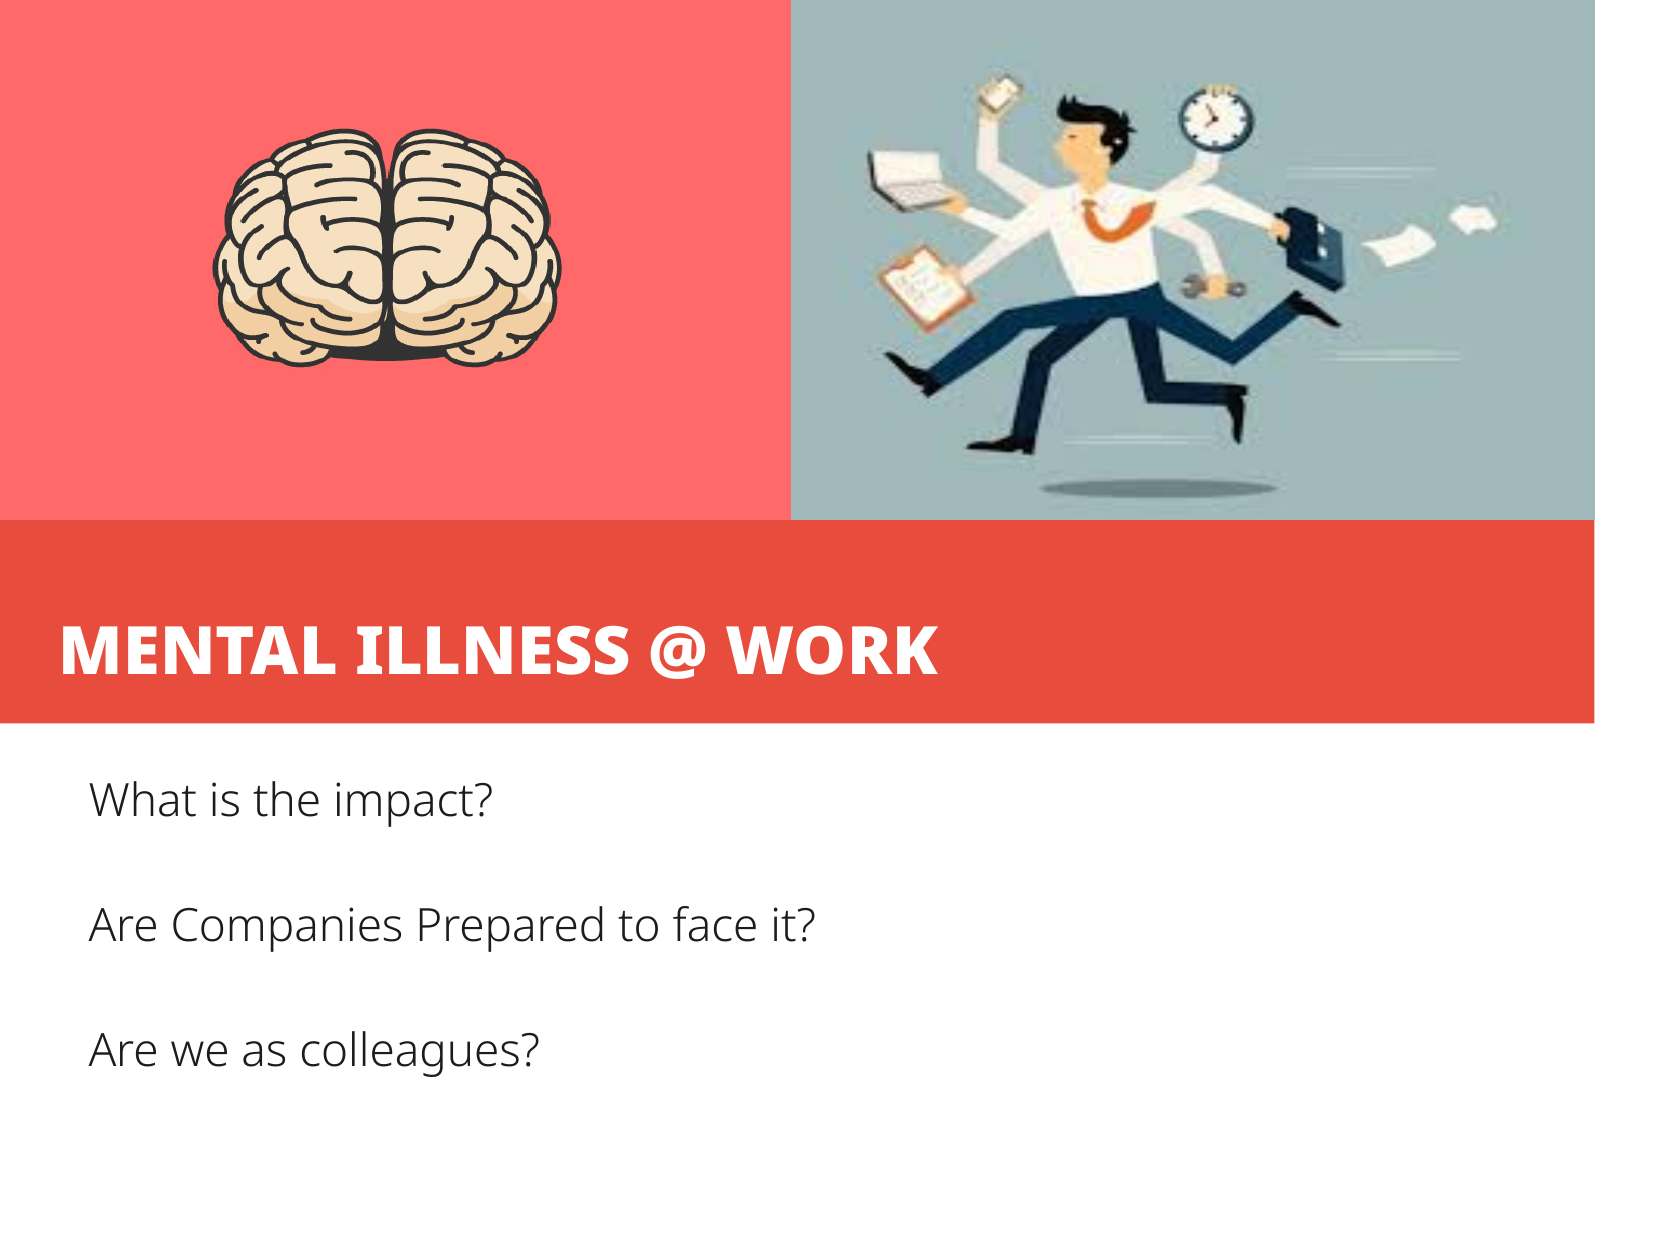

# MENTAL ILLNESS @ WORK
What is the impact?
Are Companies Prepared to face it?
Are we as colleagues?